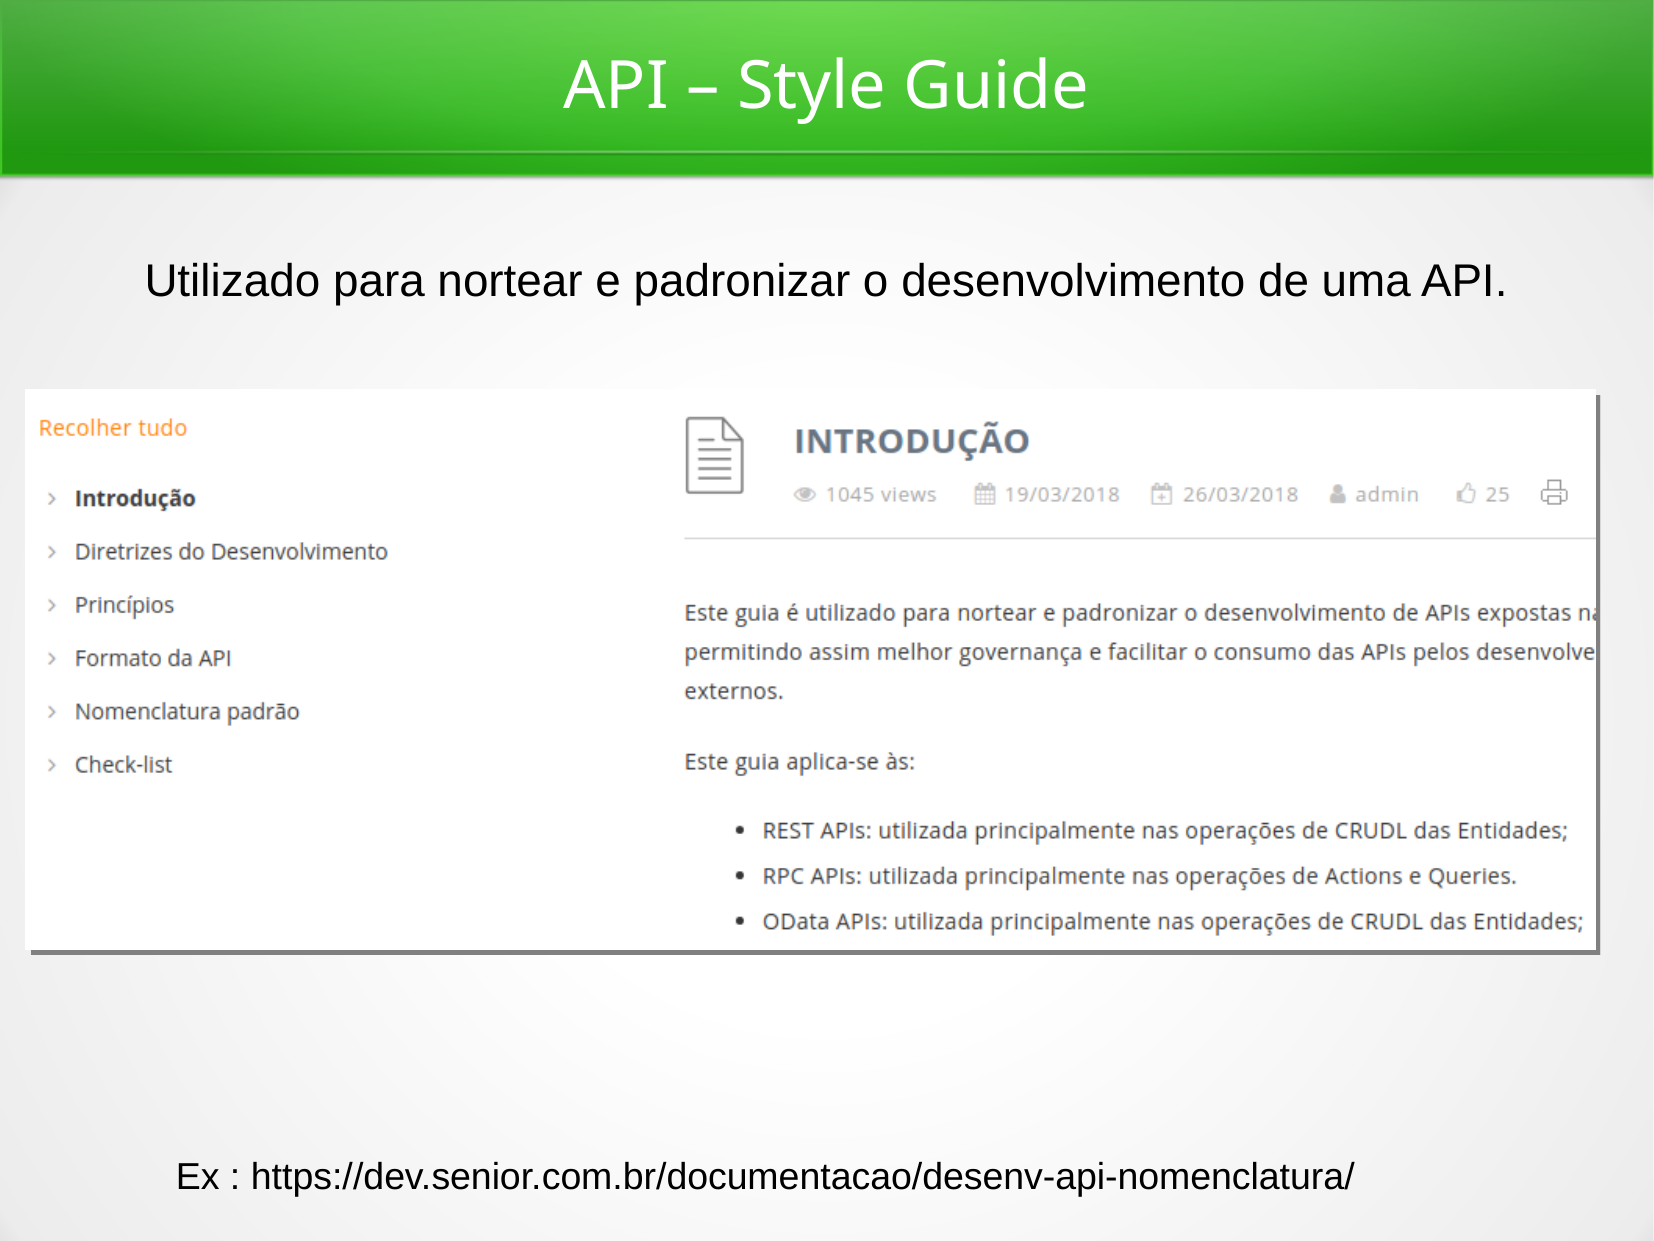

# API – Style Guide
Utilizado para nortear e padronizar o desenvolvimento de uma API.
Ex : https://dev.senior.com.br/documentacao/desenv-api-nomenclatura/